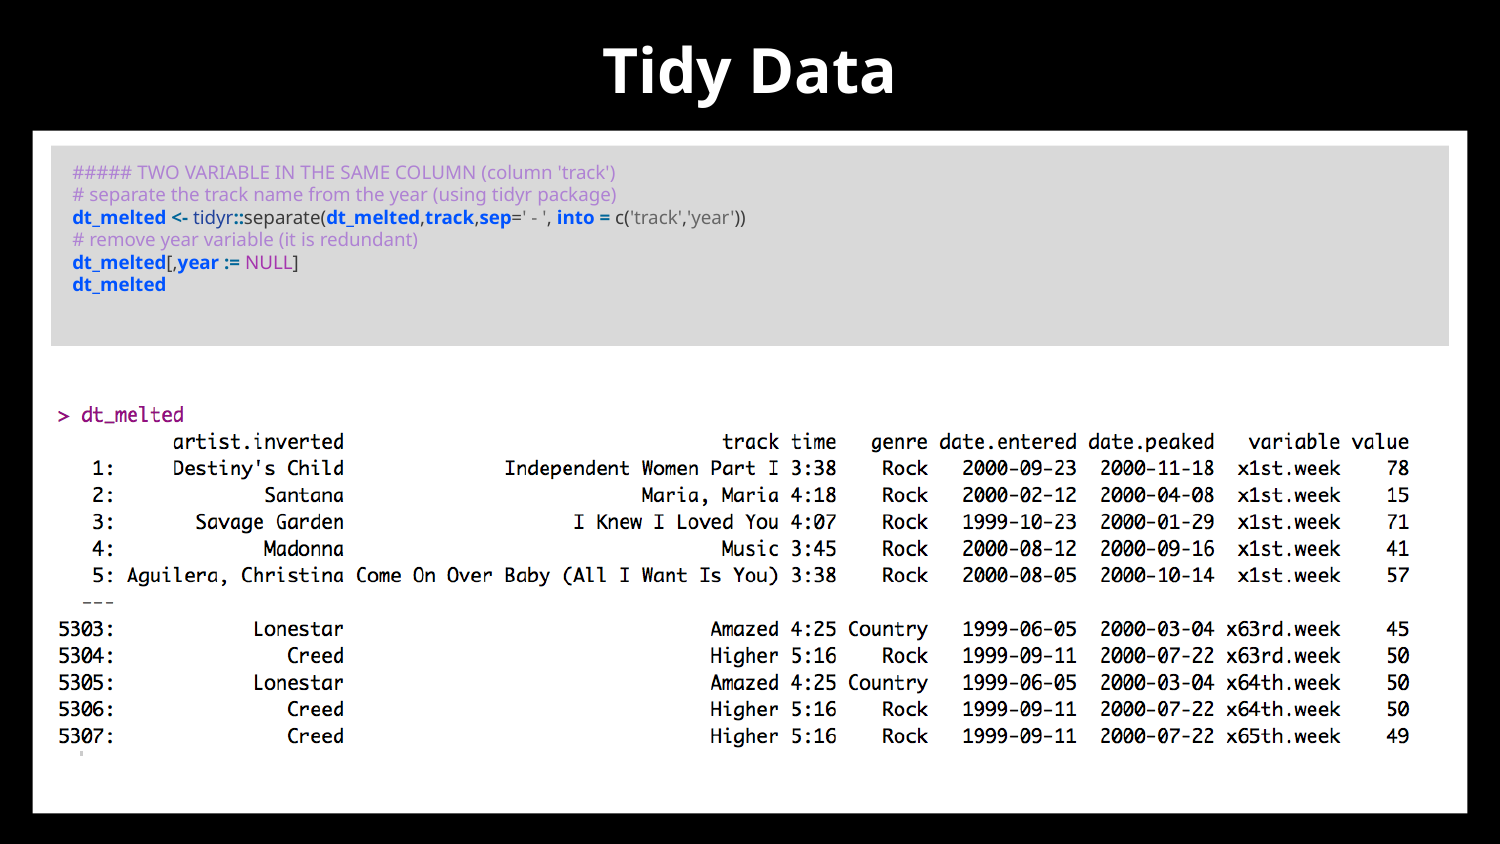

Tidy Data
##### TWO VARIABLE IN THE SAME COLUMN (column 'track') # separate the track name from the year (using tidyr package) dt_melted <- tidyr::separate(dt_melted,track,sep=' - ', into = c('track','year')) # remove year variable (it is redundant) dt_melted[,year := NULL] dt_melted